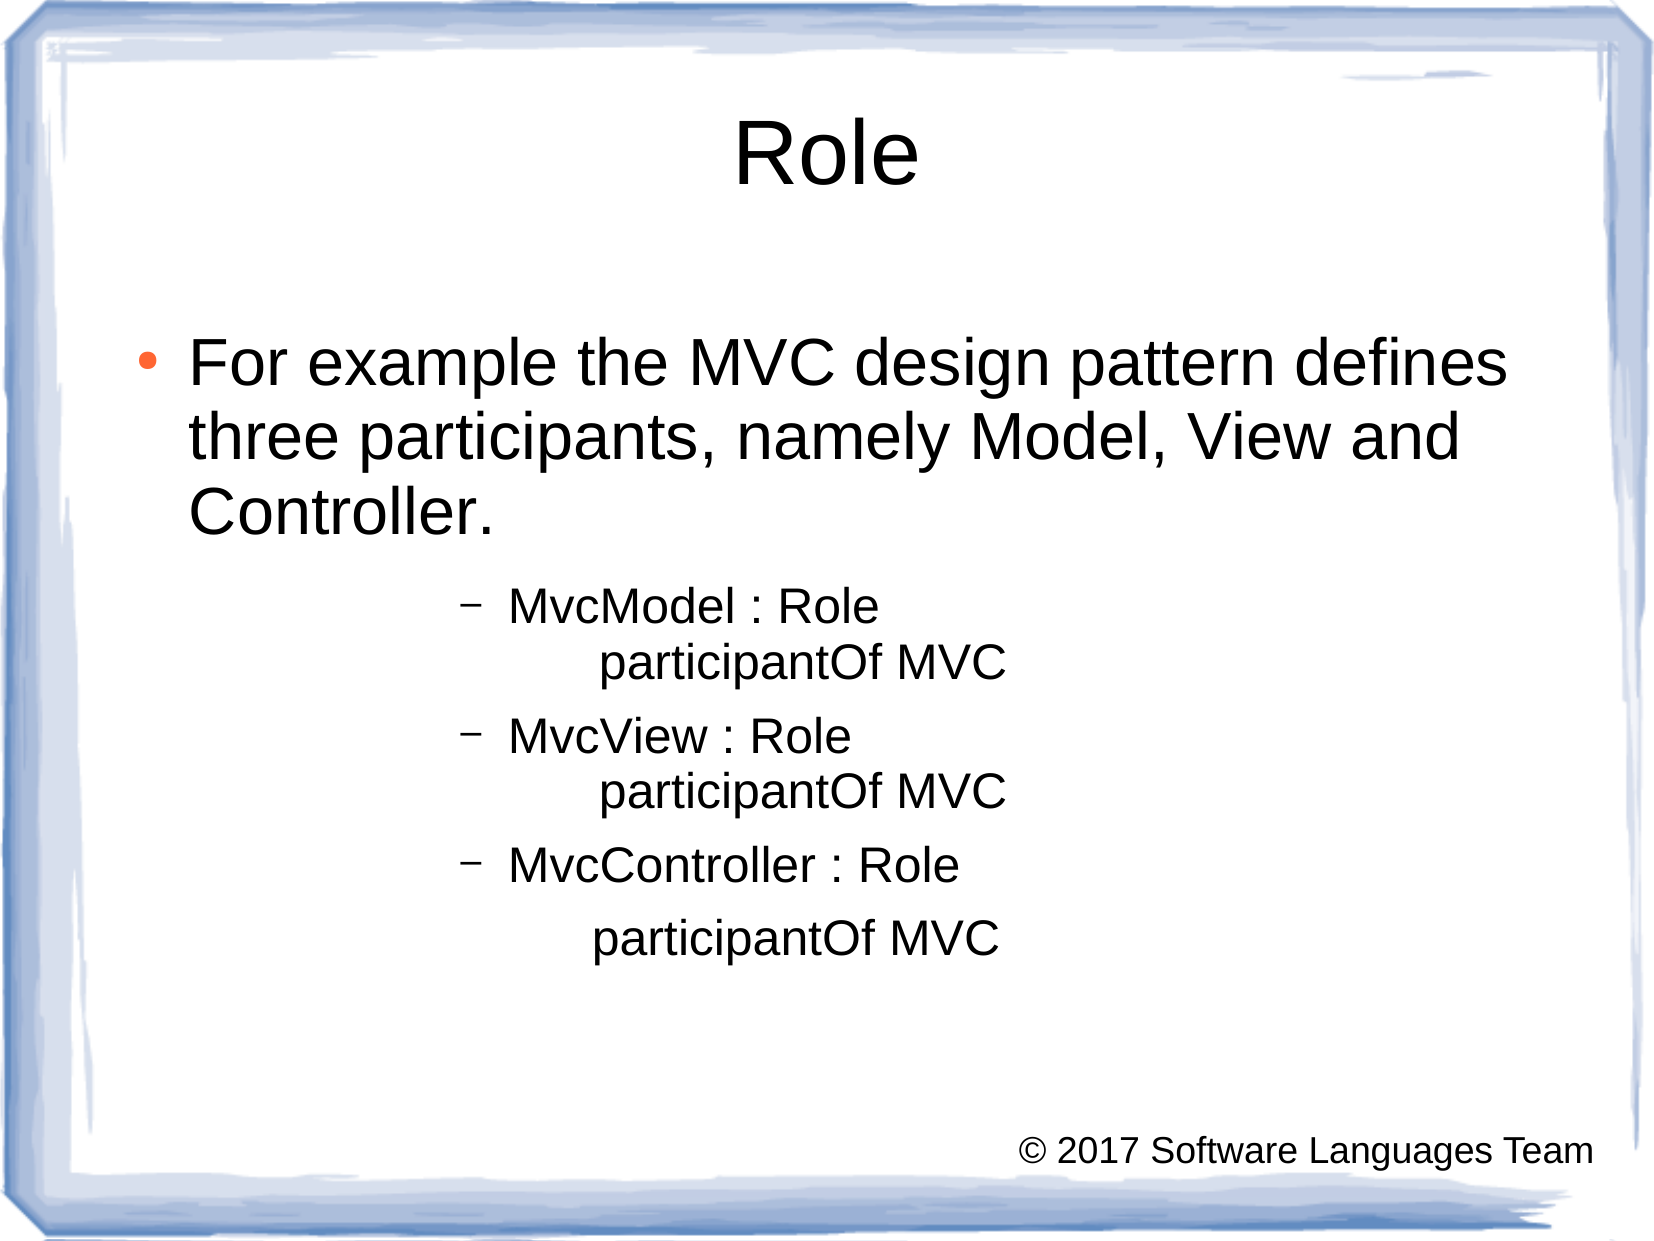

# Role
For example the MVC design pattern defines three participants, namely Model, View and Controller.
MvcModel : Role
 participantOf MVC
MvcView : Role
 participantOf MVC
MvcController : Role
 participantOf MVC
© 2017 Software Languages Team